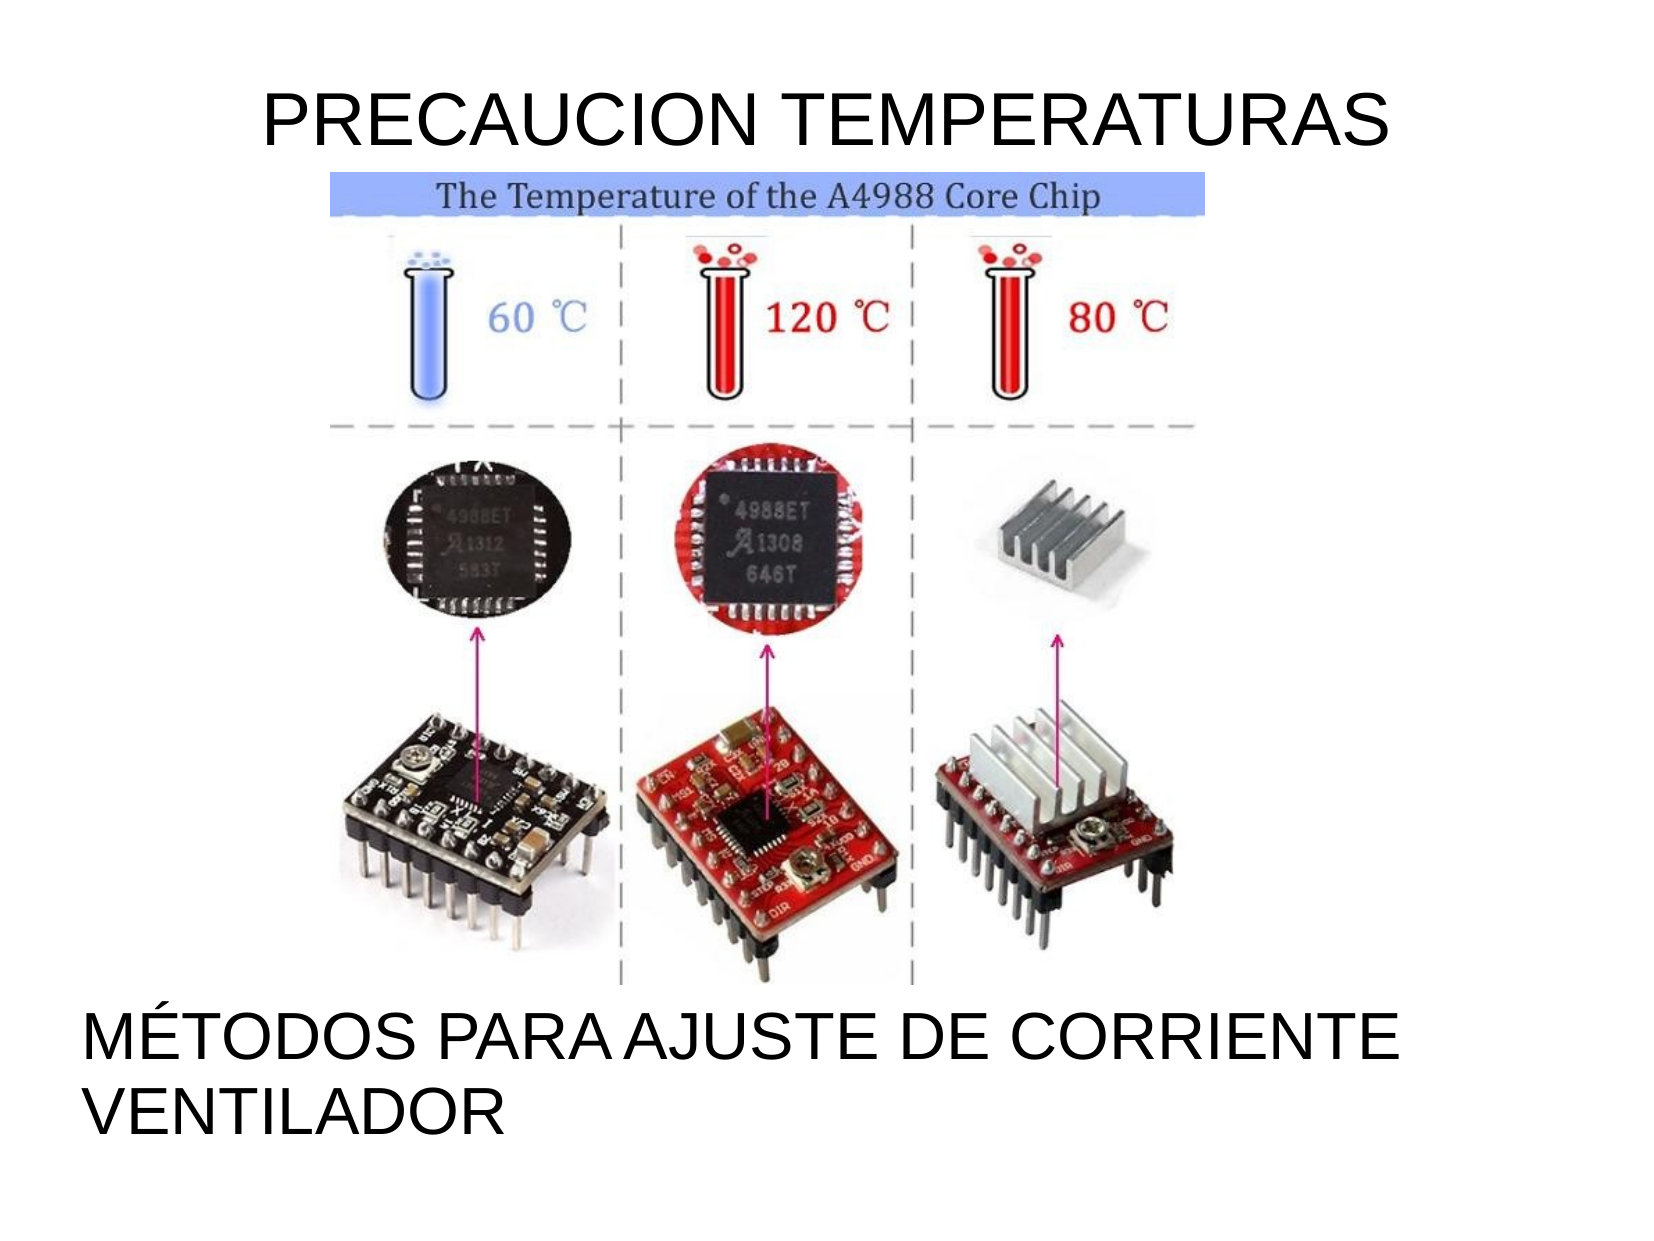

# PRECAUCION TEMPERATURAS
MÉTODOS PARA AJUSTE DE CORRIENTE
VENTILADOR